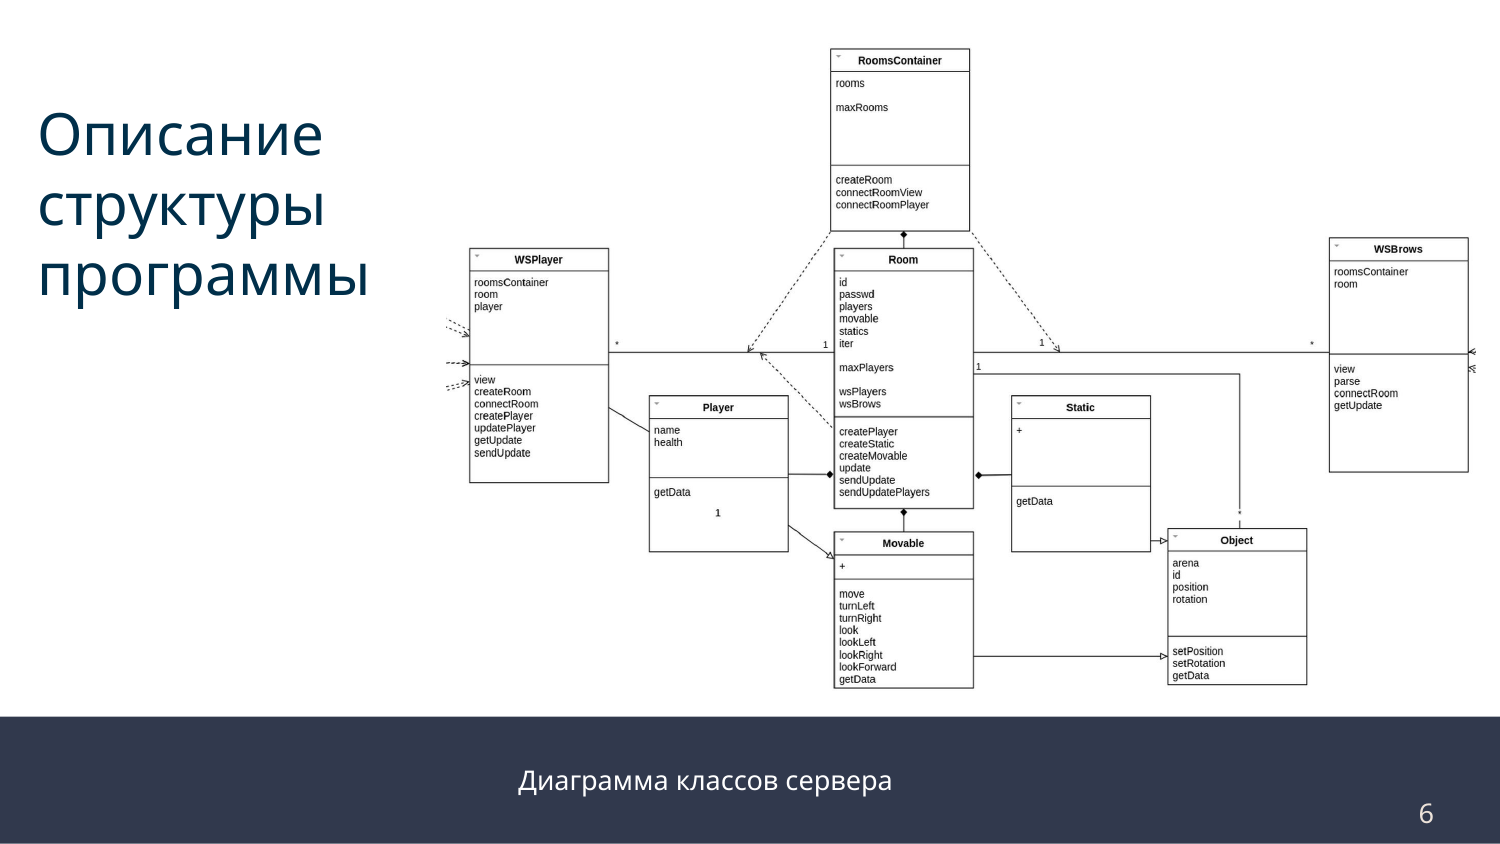

# Описание структуры программы
6
Диаграмма классов сервера